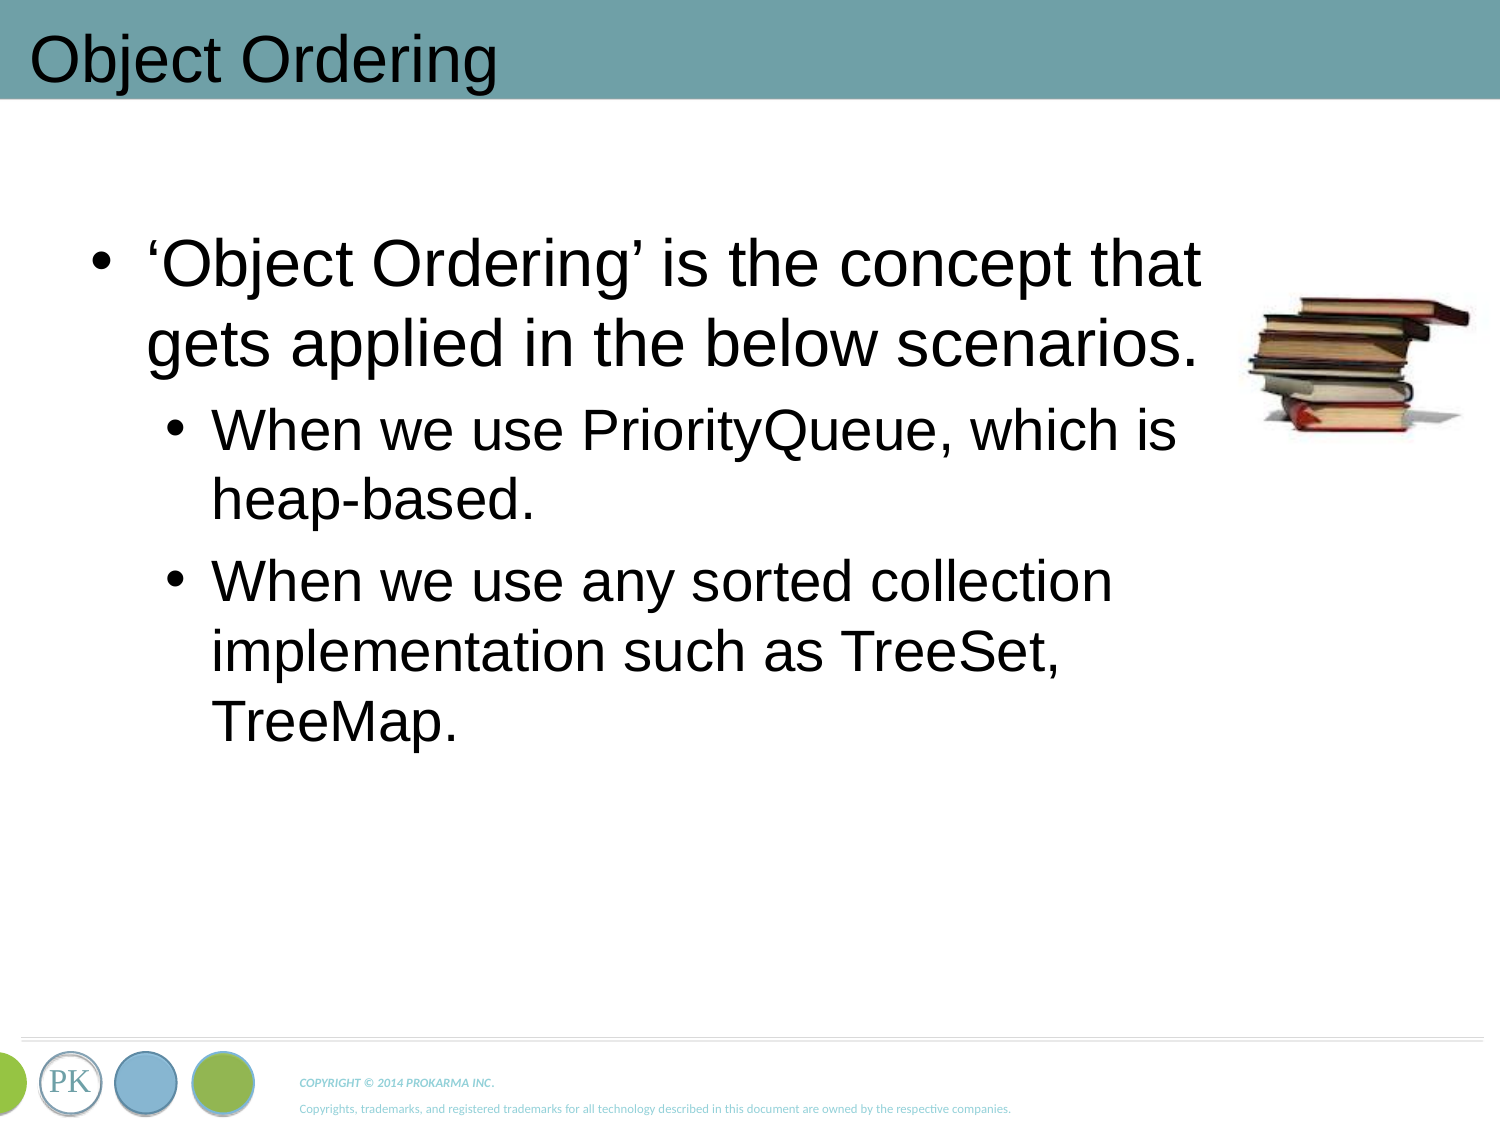

Object Ordering
‘Object Ordering’ is the concept that gets applied in the below scenarios.
When we use PriorityQueue, which is heap-based.
When we use any sorted collection implementation such as TreeSet, TreeMap.